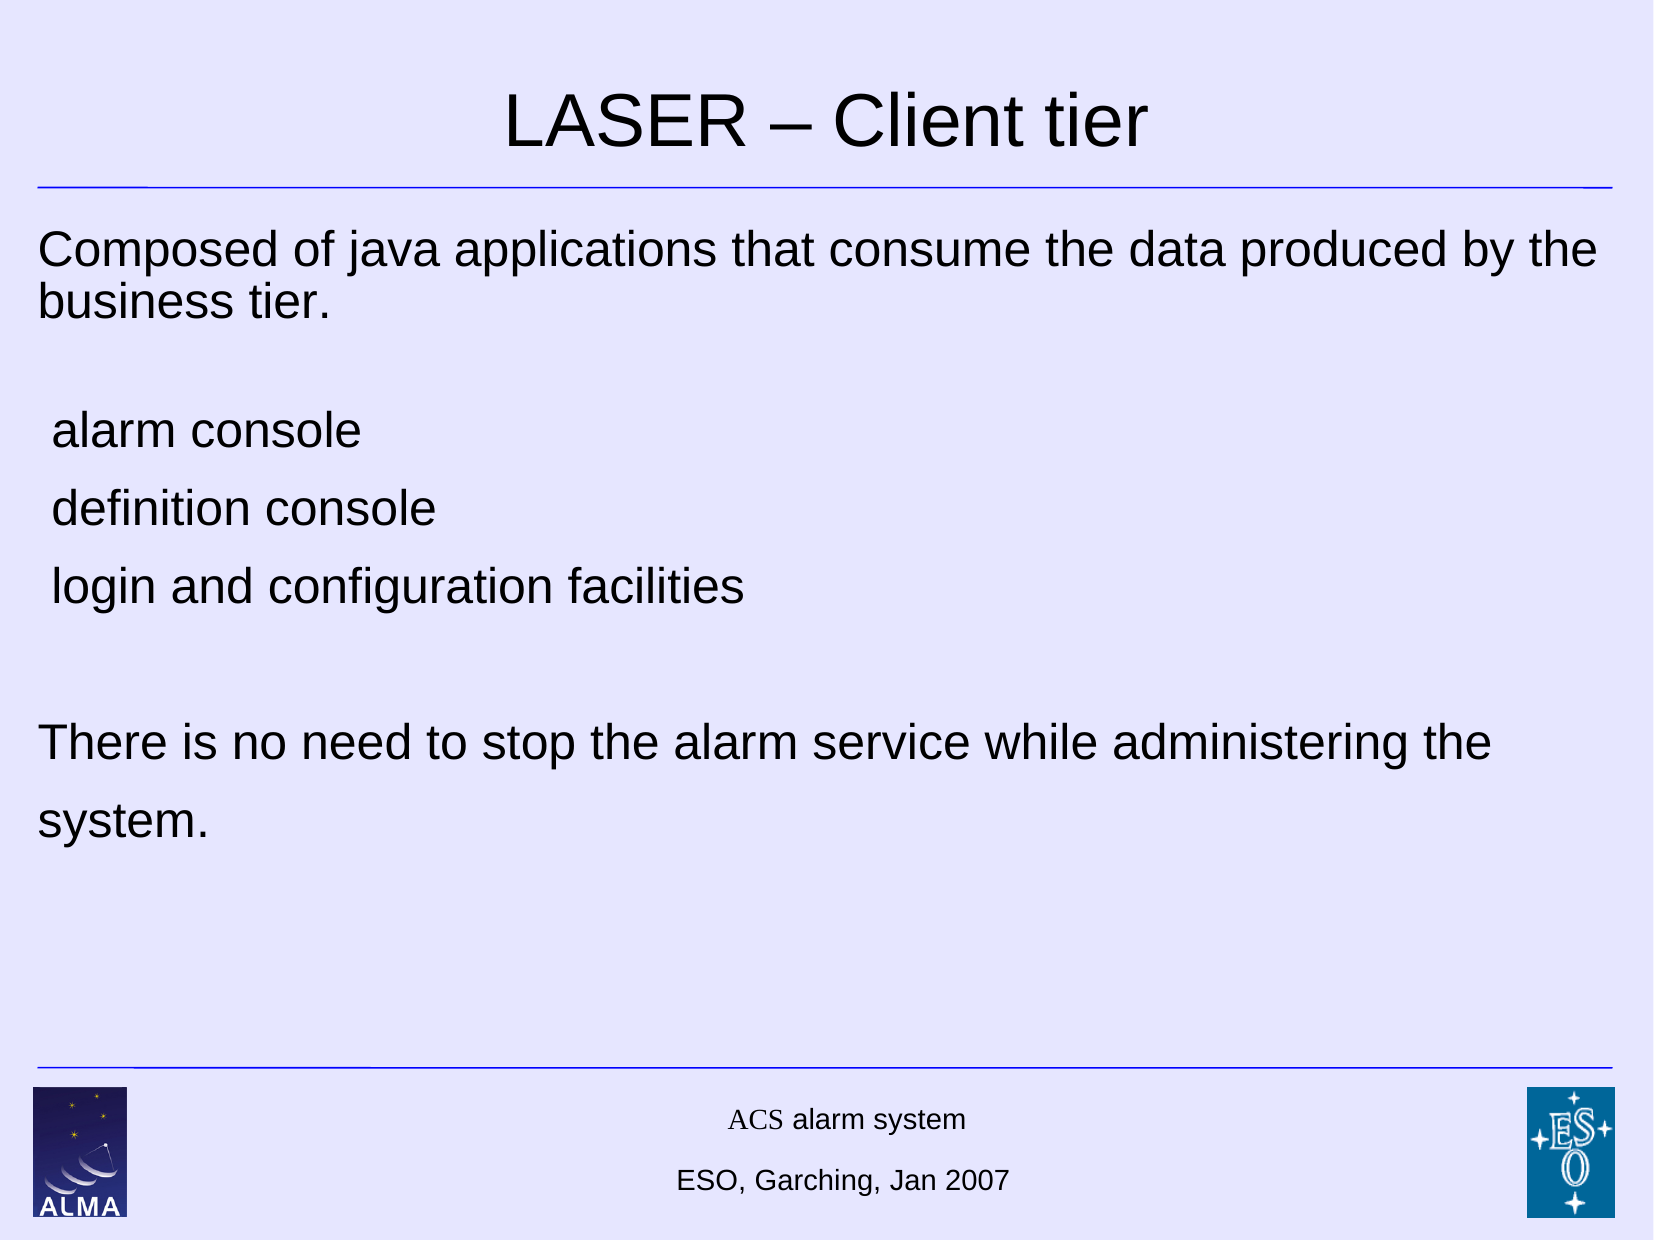

# LASER – Client tier
Composed of java applications that consume the data produced by the business tier.
 alarm console
 definition console
 login and configuration facilities
There is no need to stop the alarm service while administering the system.